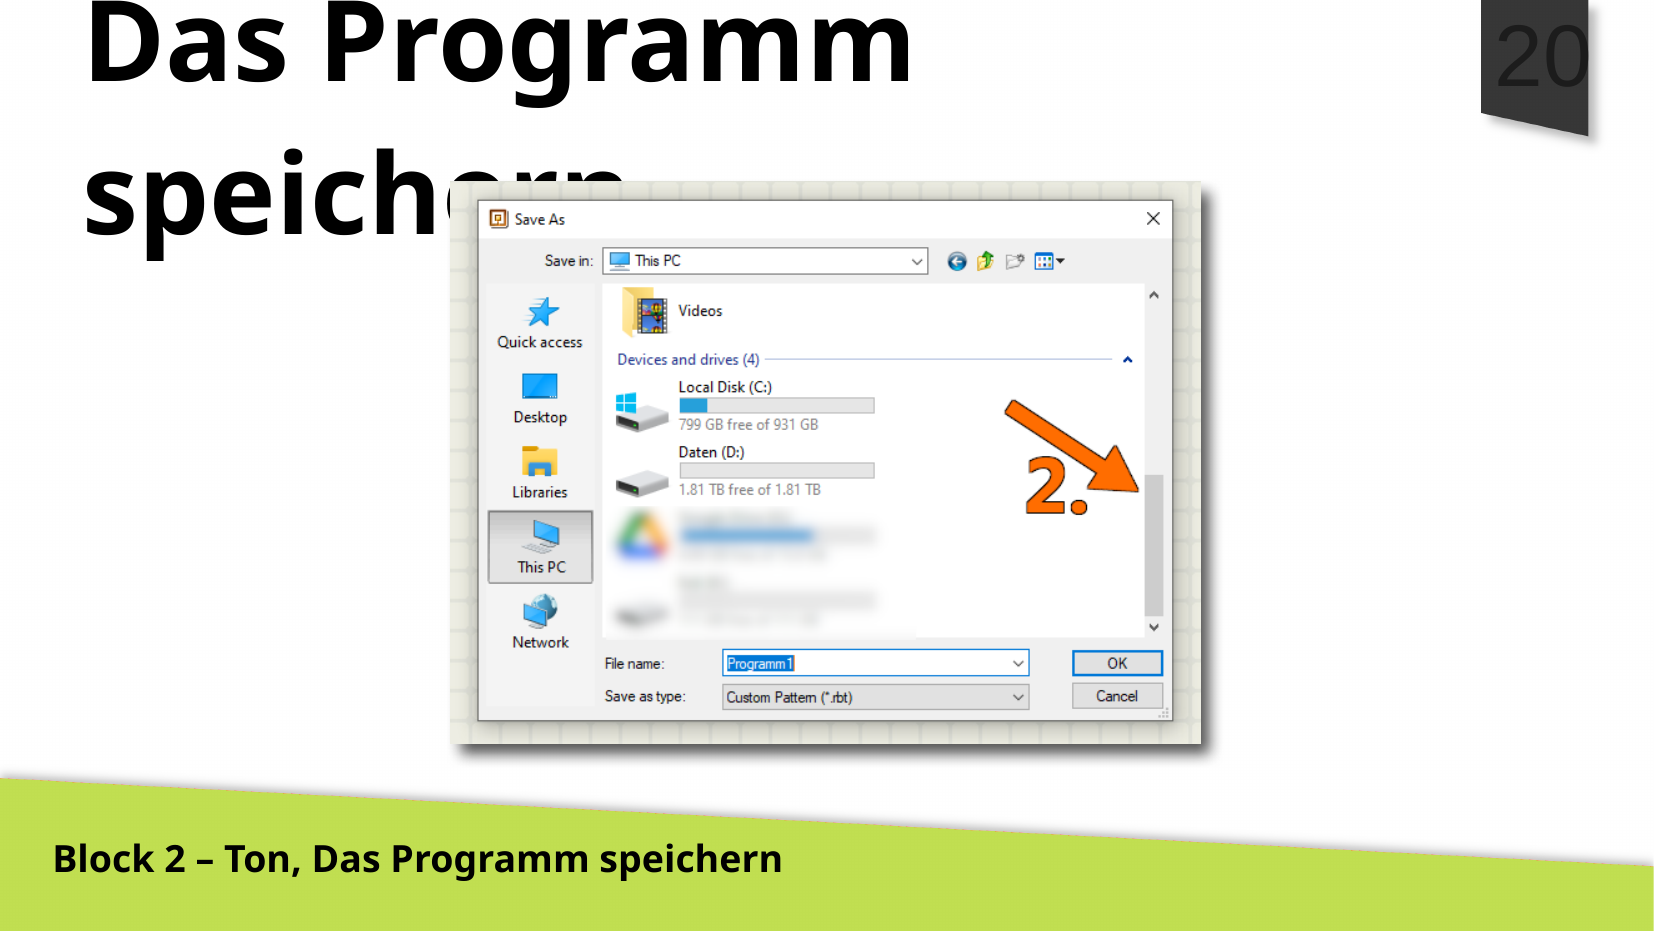

# Das Programm speichern
Block 2 – Ton, Das Programm speichern